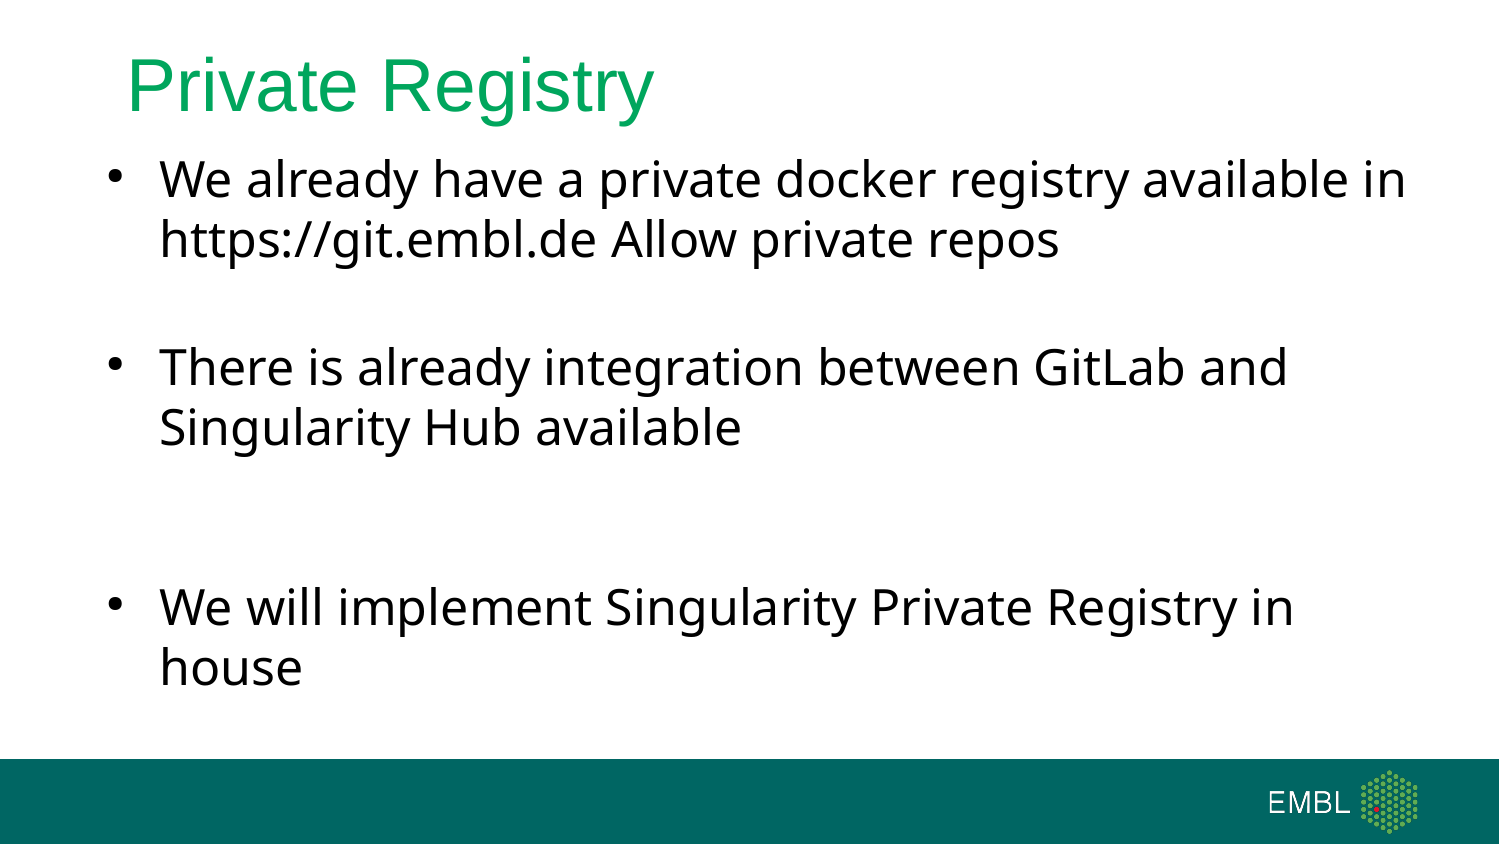

Private Registry
We already have a private docker registry available in https://git.embl.de Allow private repos
There is already integration between GitLab and Singularity Hub available
We will implement Singularity Private Registry in house